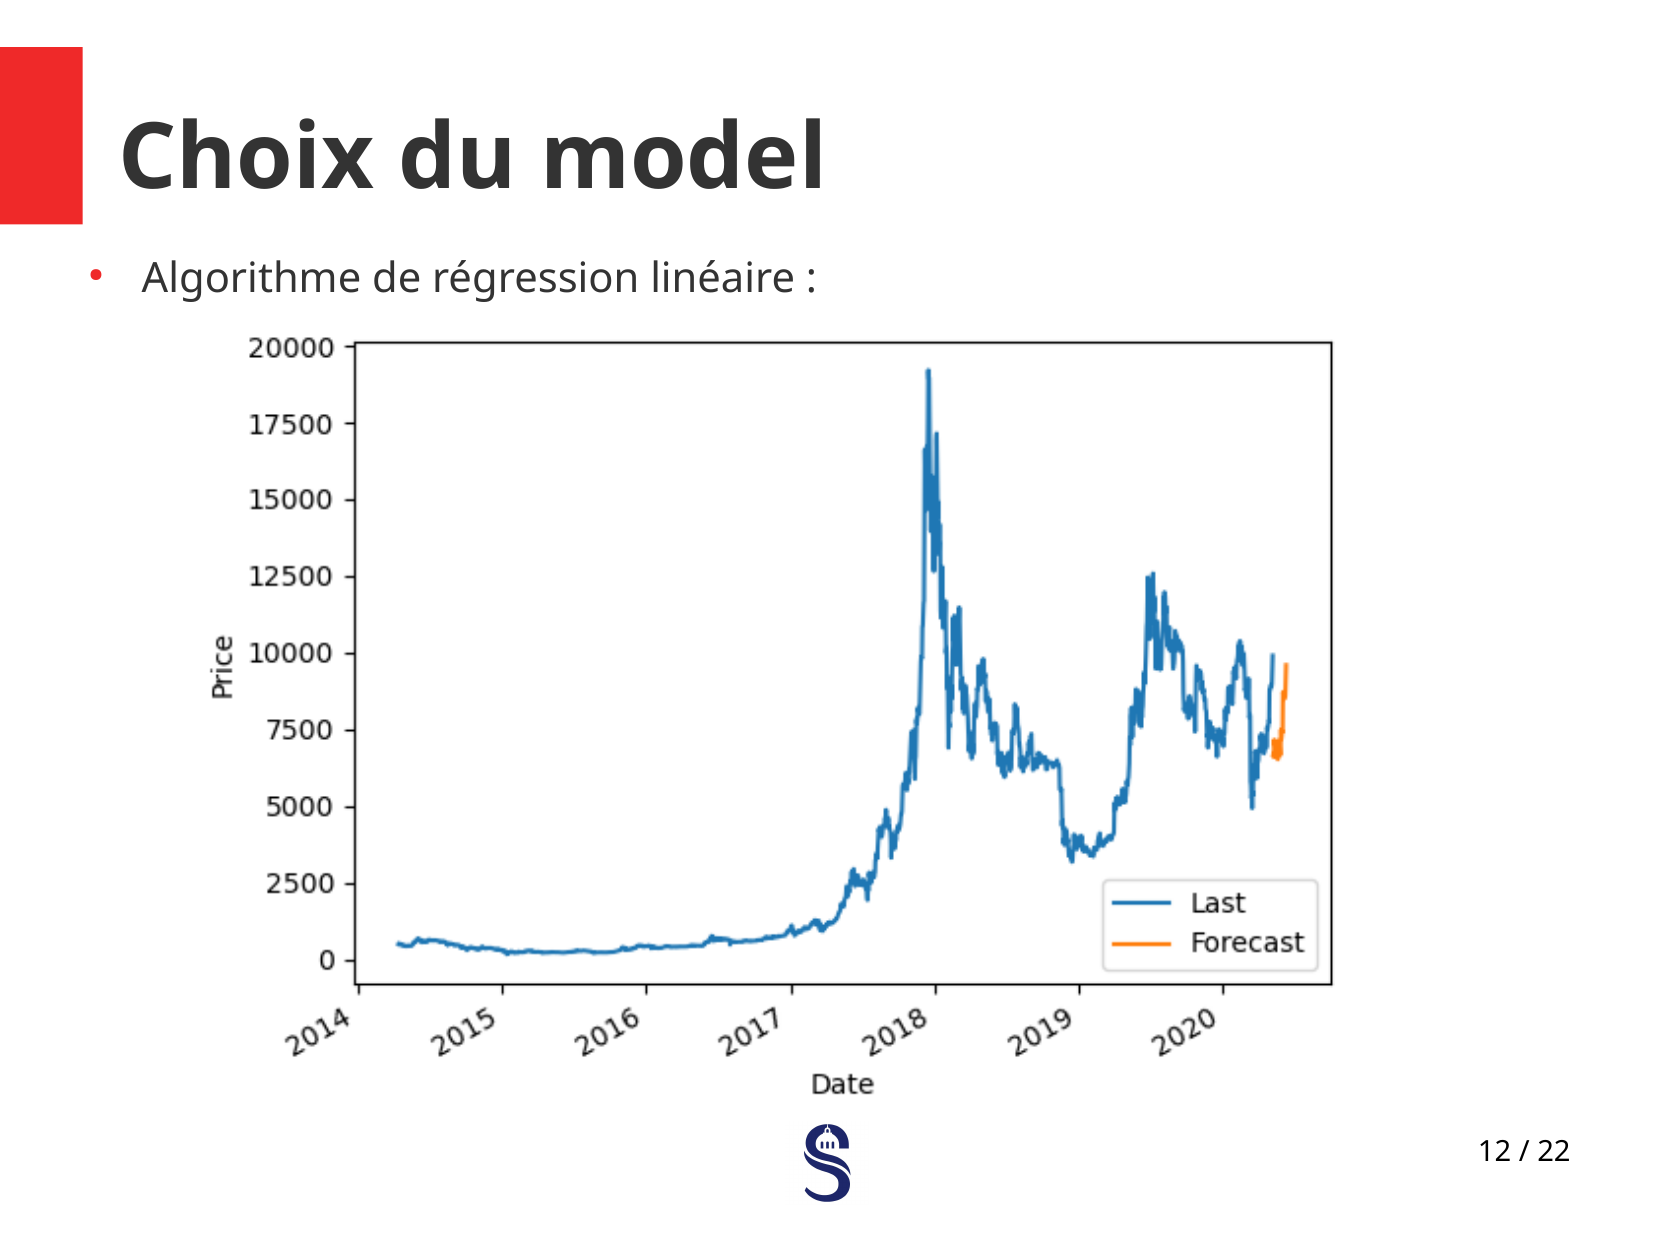

# Choix du model
Algorithme de régression linéaire :
12